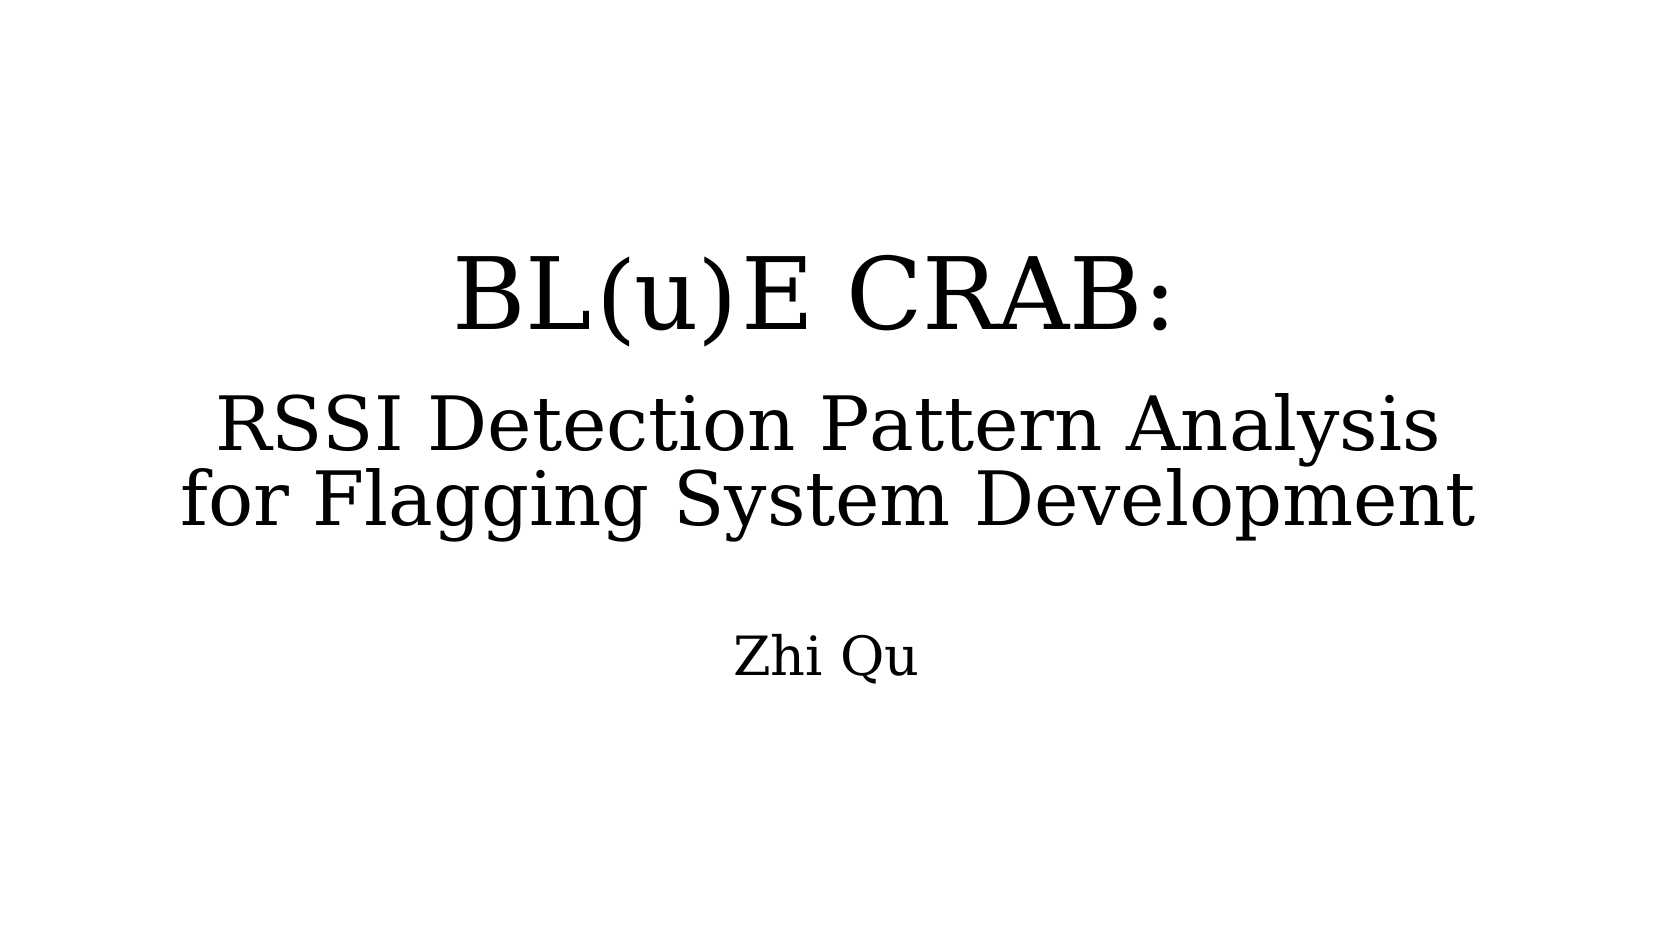

# BL(u)E CRAB:
RSSI Detection Pattern Analysis for Flagging System Development
Zhi Qu